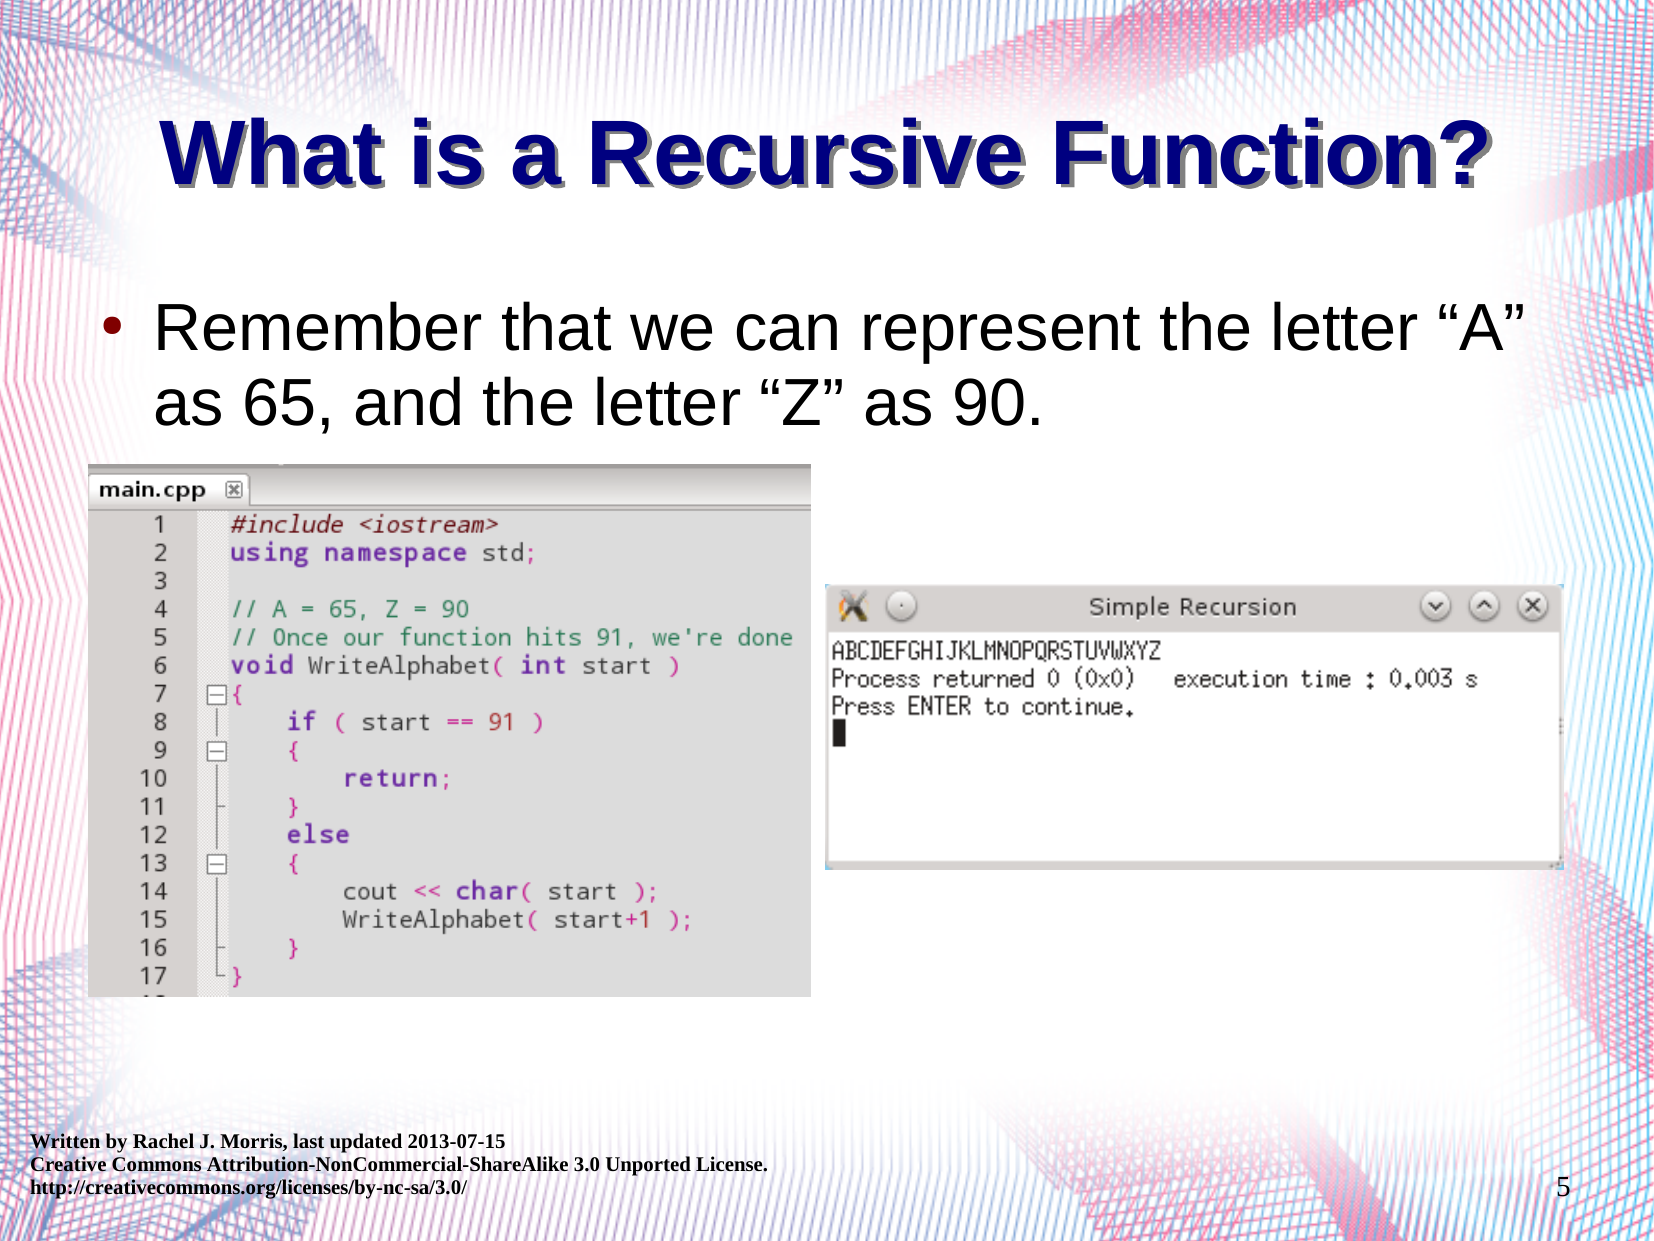

# What is a Recursive Function?
Remember that we can represent the letter “A” as 65, and the letter “Z” as 90.
5